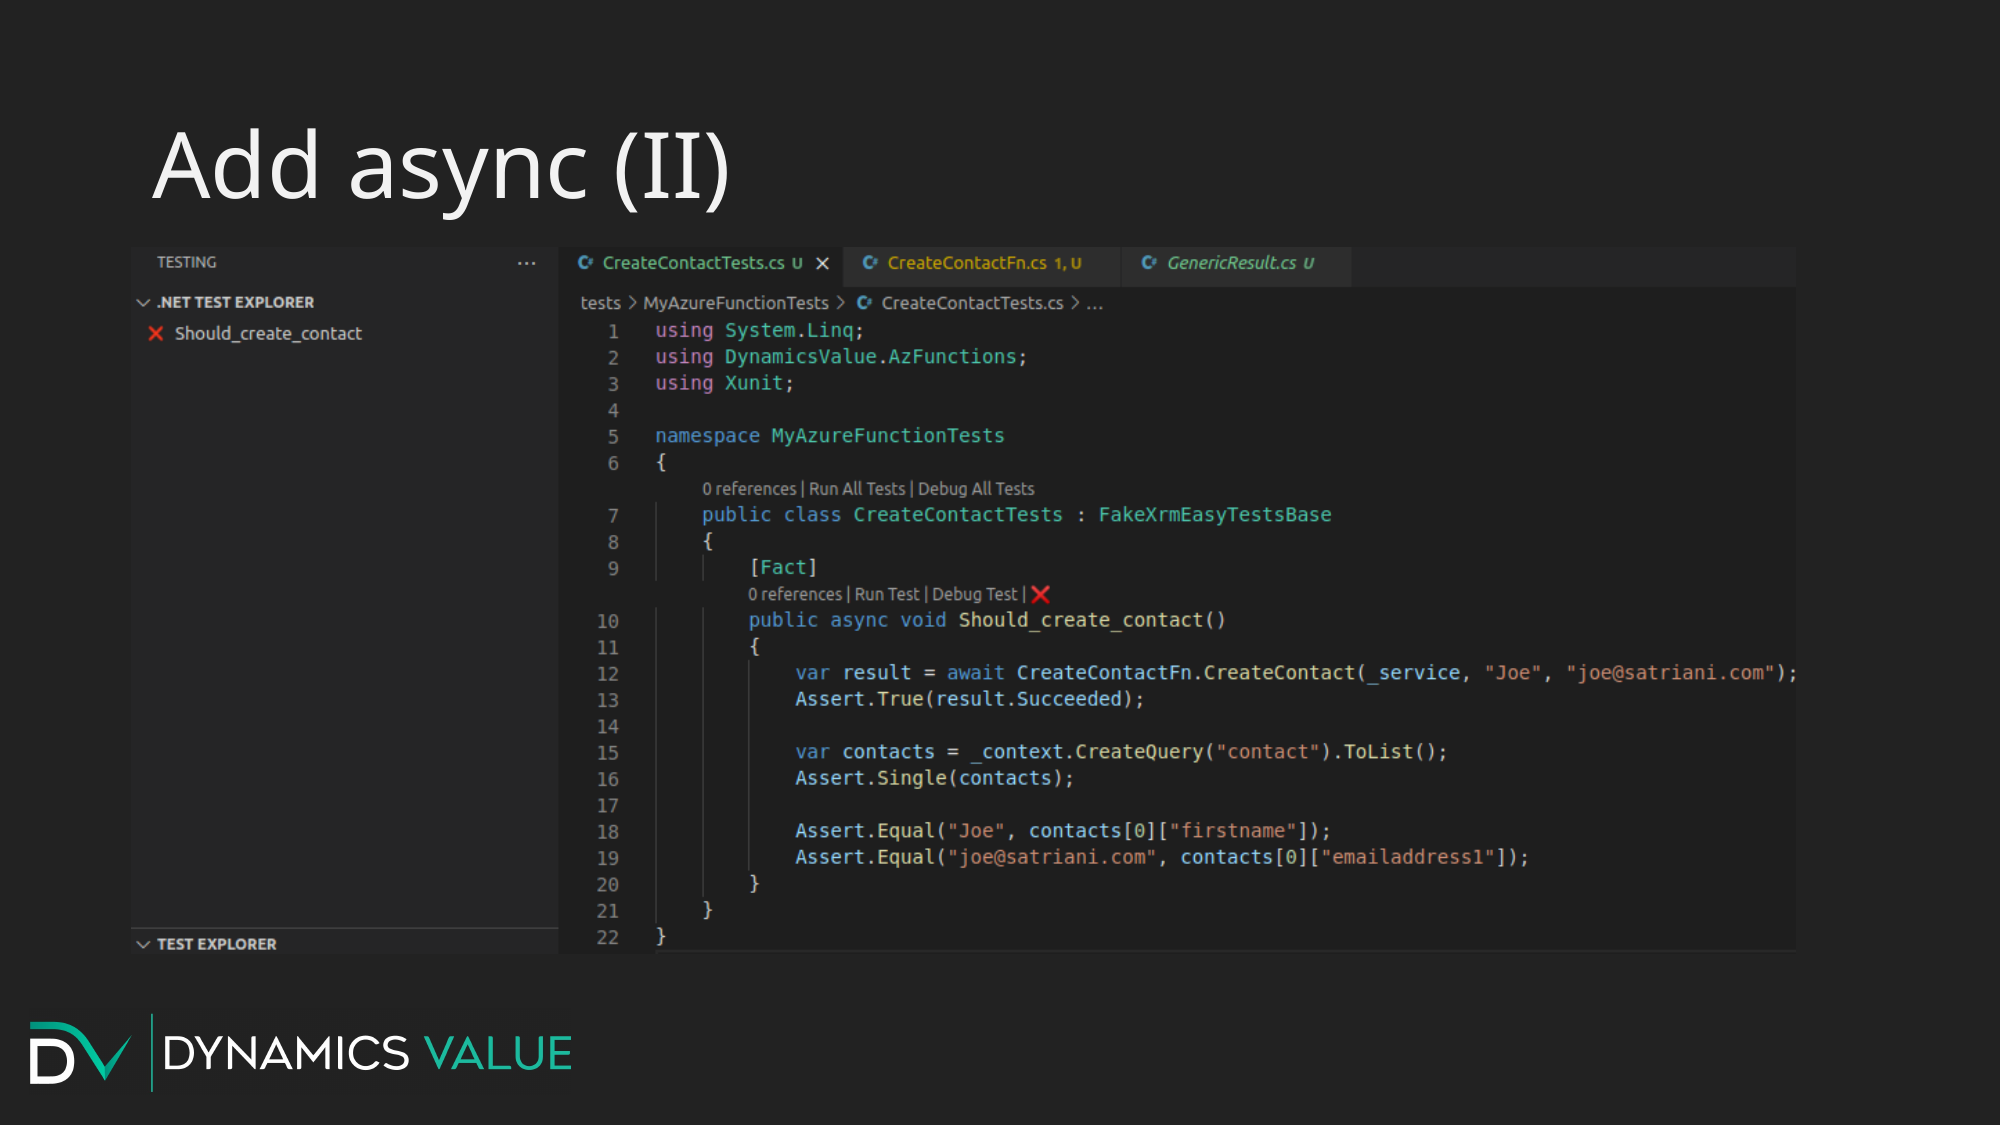

Add async (II)
Testing async methods with xUnit is straightforward